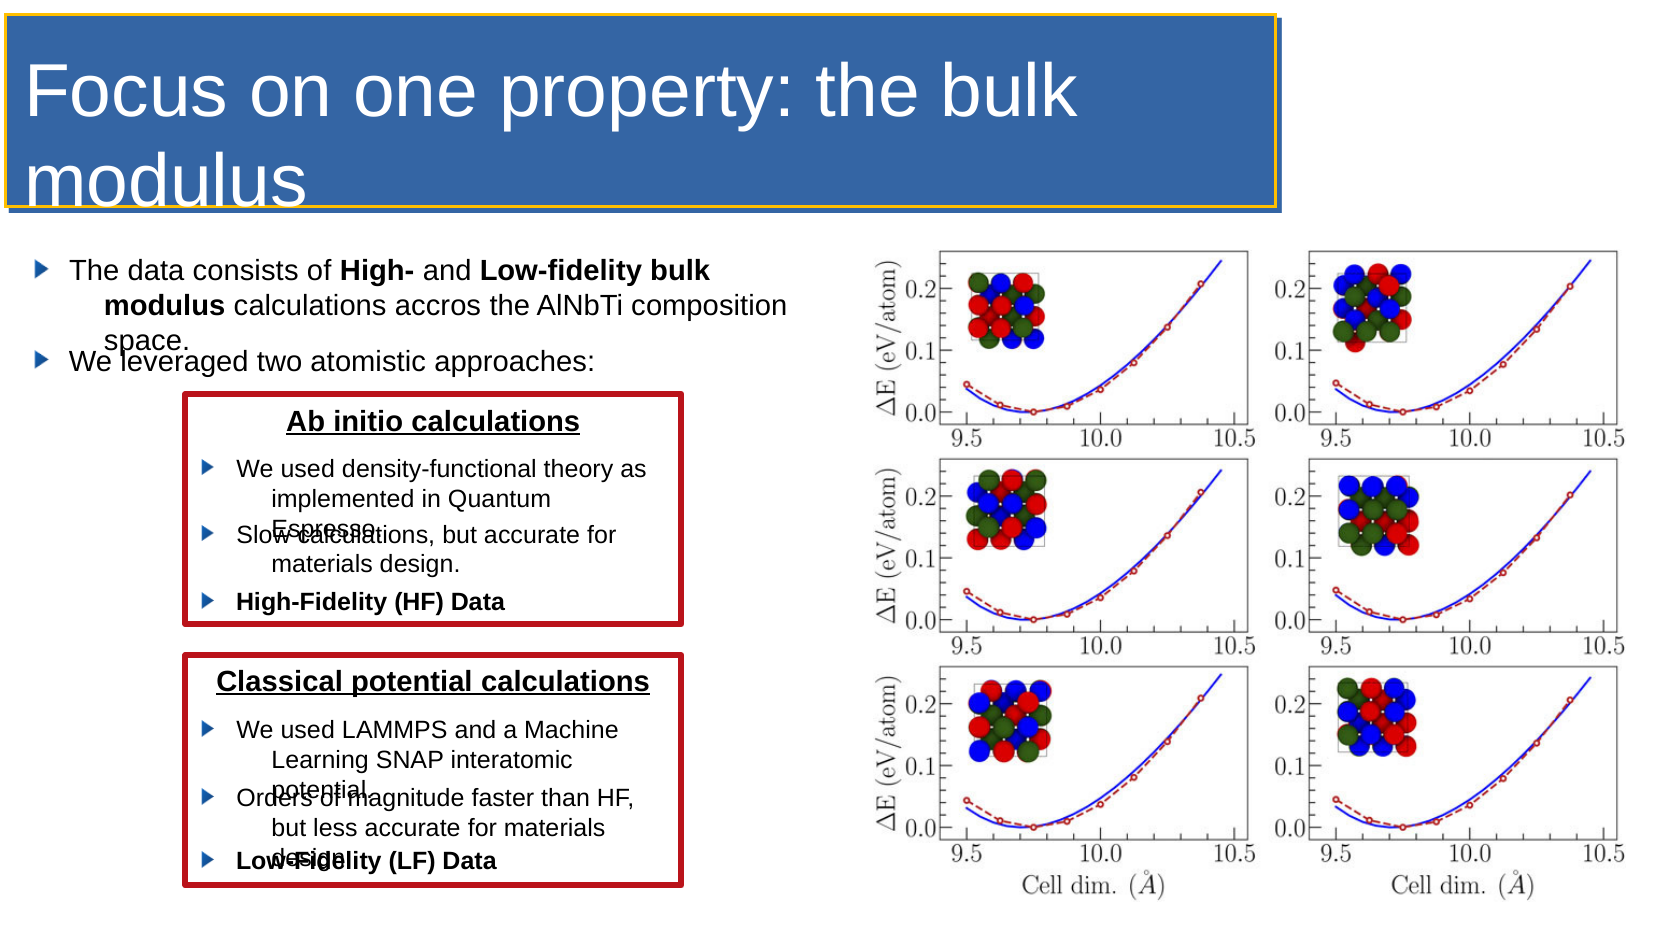

Focus on one property: the bulk modulus
The data consists of High- and Low-fidelity bulk modulus calculations accros the AlNbTi composition space.
We leveraged two atomistic approaches:
Ab initio calculations
We used density-functional theory as implemented in Quantum Espresso.
Slow calculations, but accurate for materials design.
High-Fidelity (HF) Data
Classical potential calculations
We used LAMMPS and a Machine Learning SNAP interatomic potential.
Orders of magnitude faster than HF, but less accurate for materials design.
Low-Fidelity (LF) Data